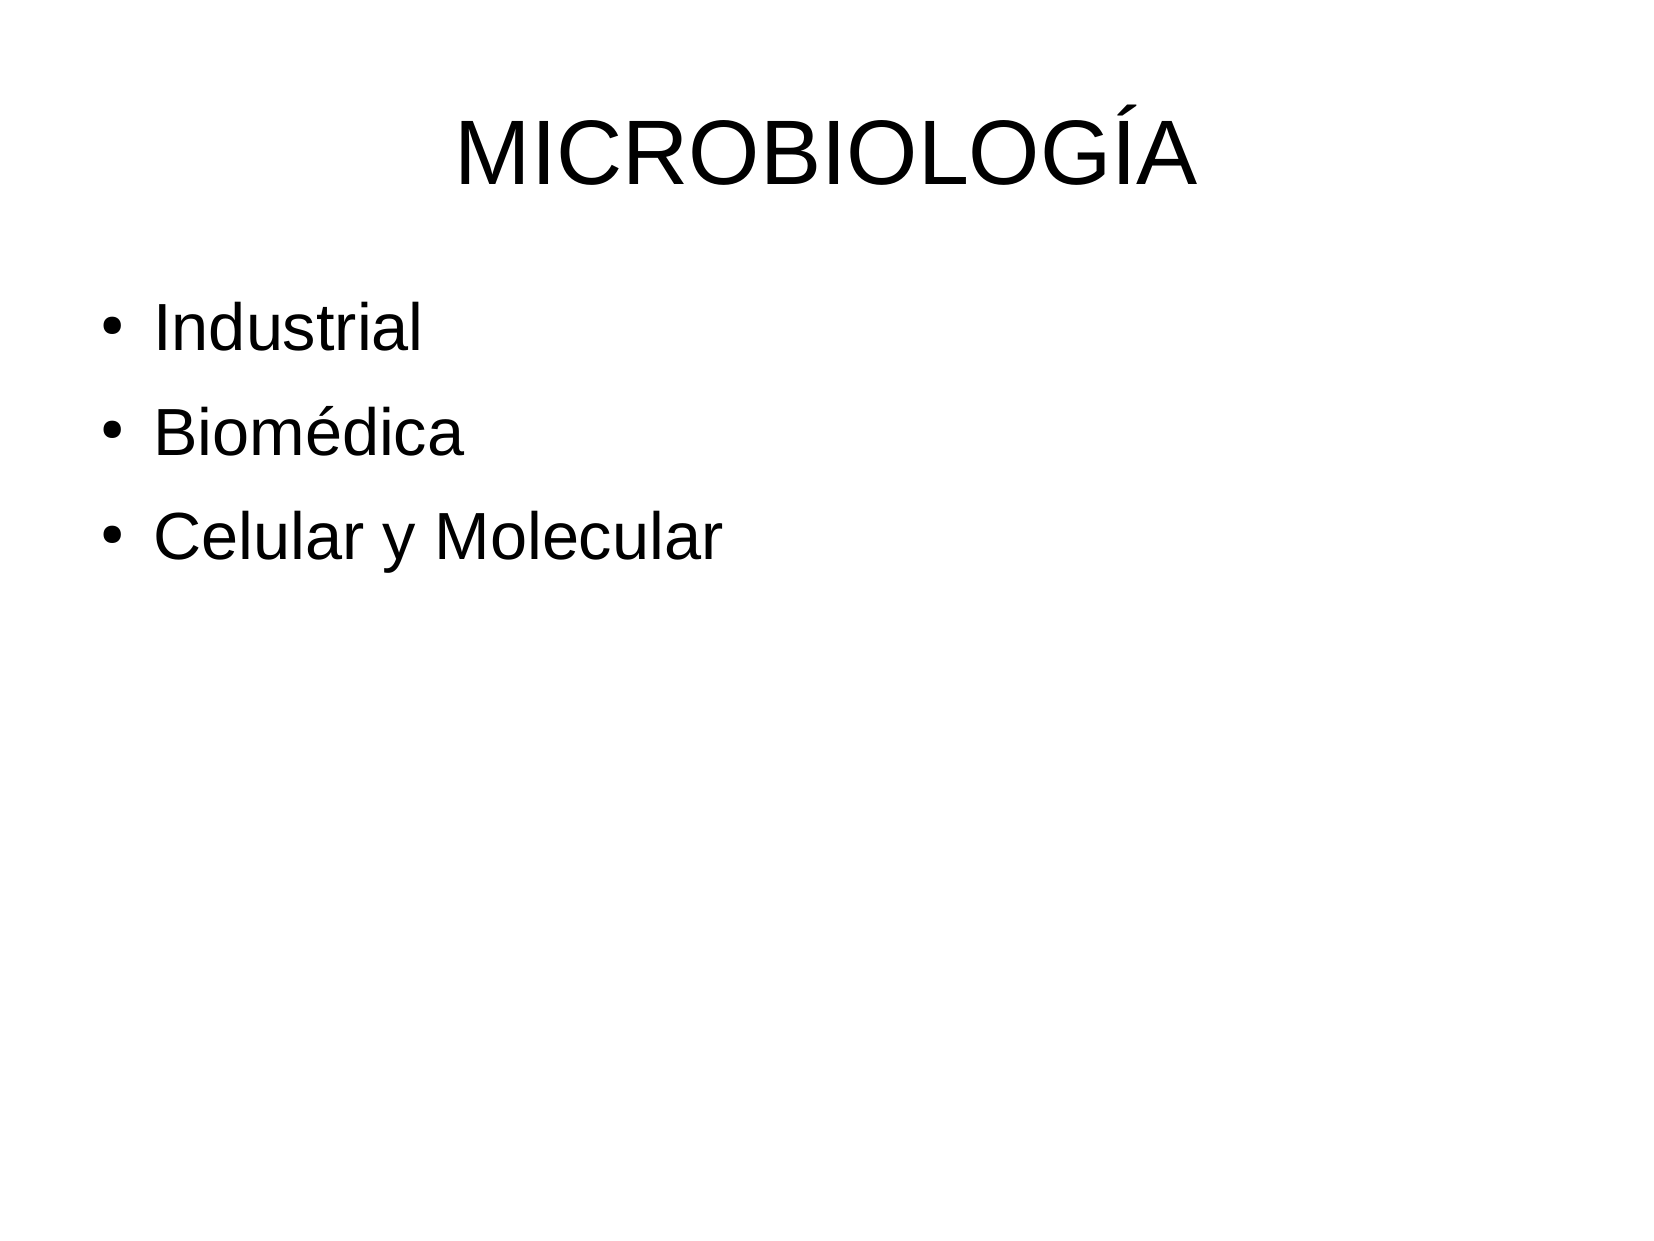

# MICROBIOLOGÍA
Industrial
Biomédica
Celular y Molecular